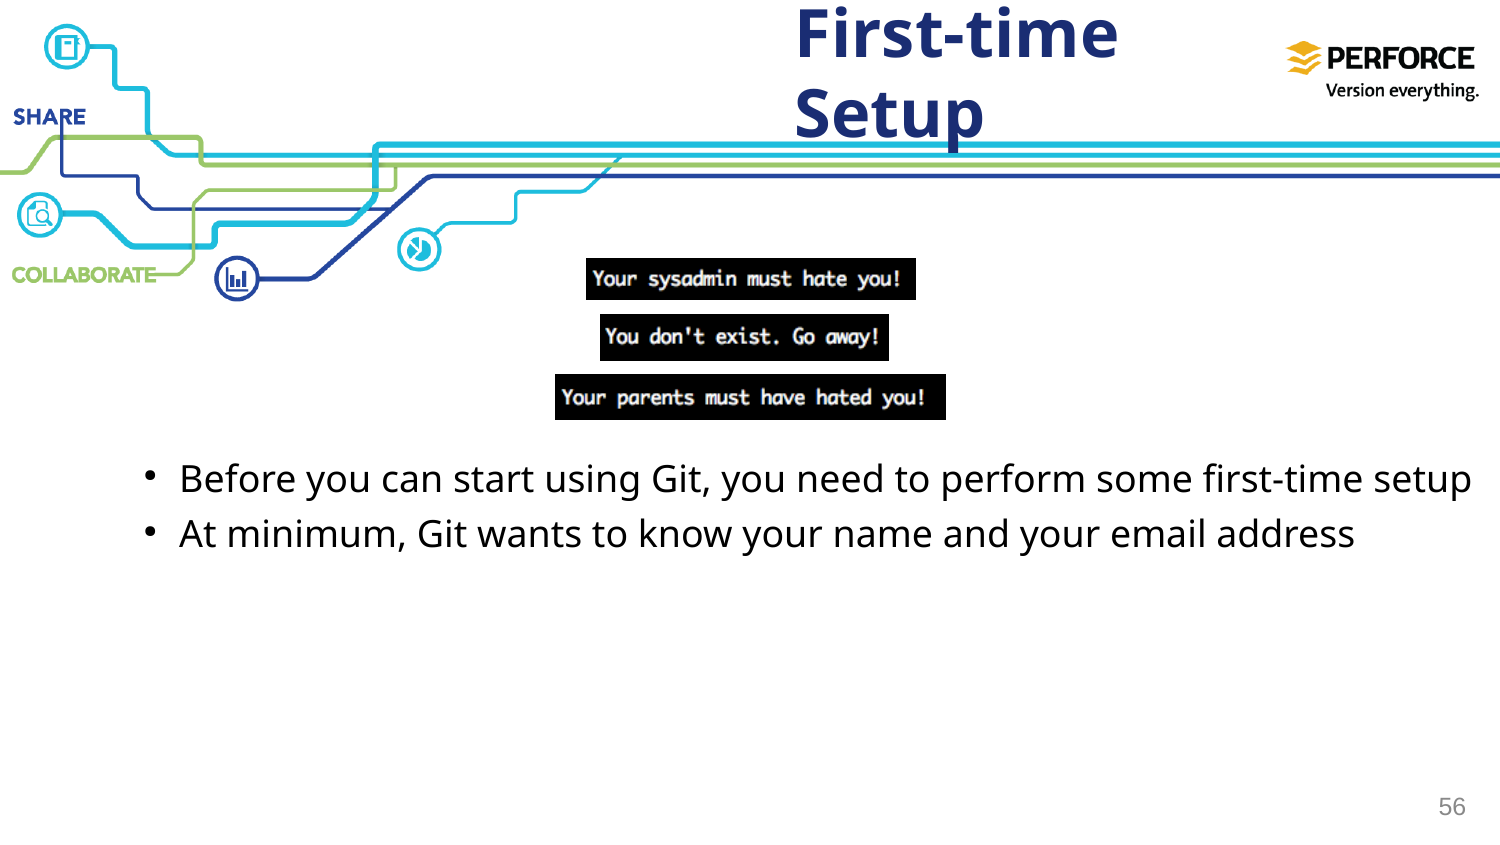

# First-time Setup
Before you can start using Git, you need to perform some first-time setup
At minimum, Git wants to know your name and your email address